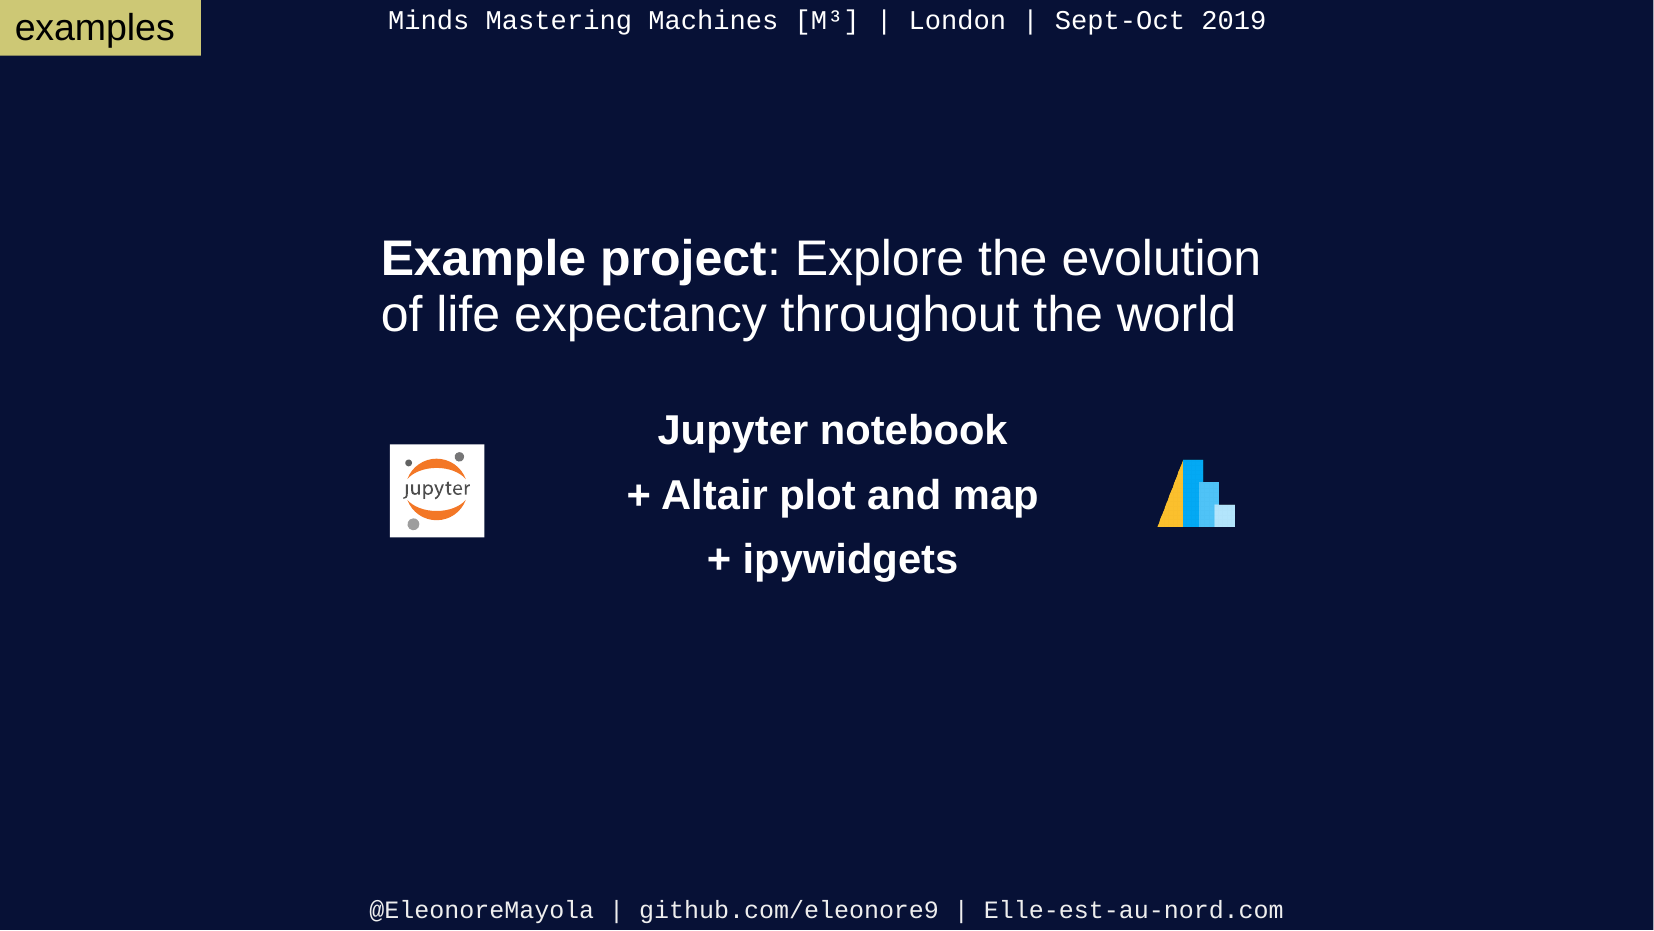

Minds Mastering Machines [M³] | London | Sept-Oct 2019
examples
Example project: Explore the evolution of life expectancy throughout the world
Jupyter notebook
+ Altair plot and map
+ ipywidgets
@EleonoreMayola | github.com/eleonore9 | Elle-est-au-nord.com